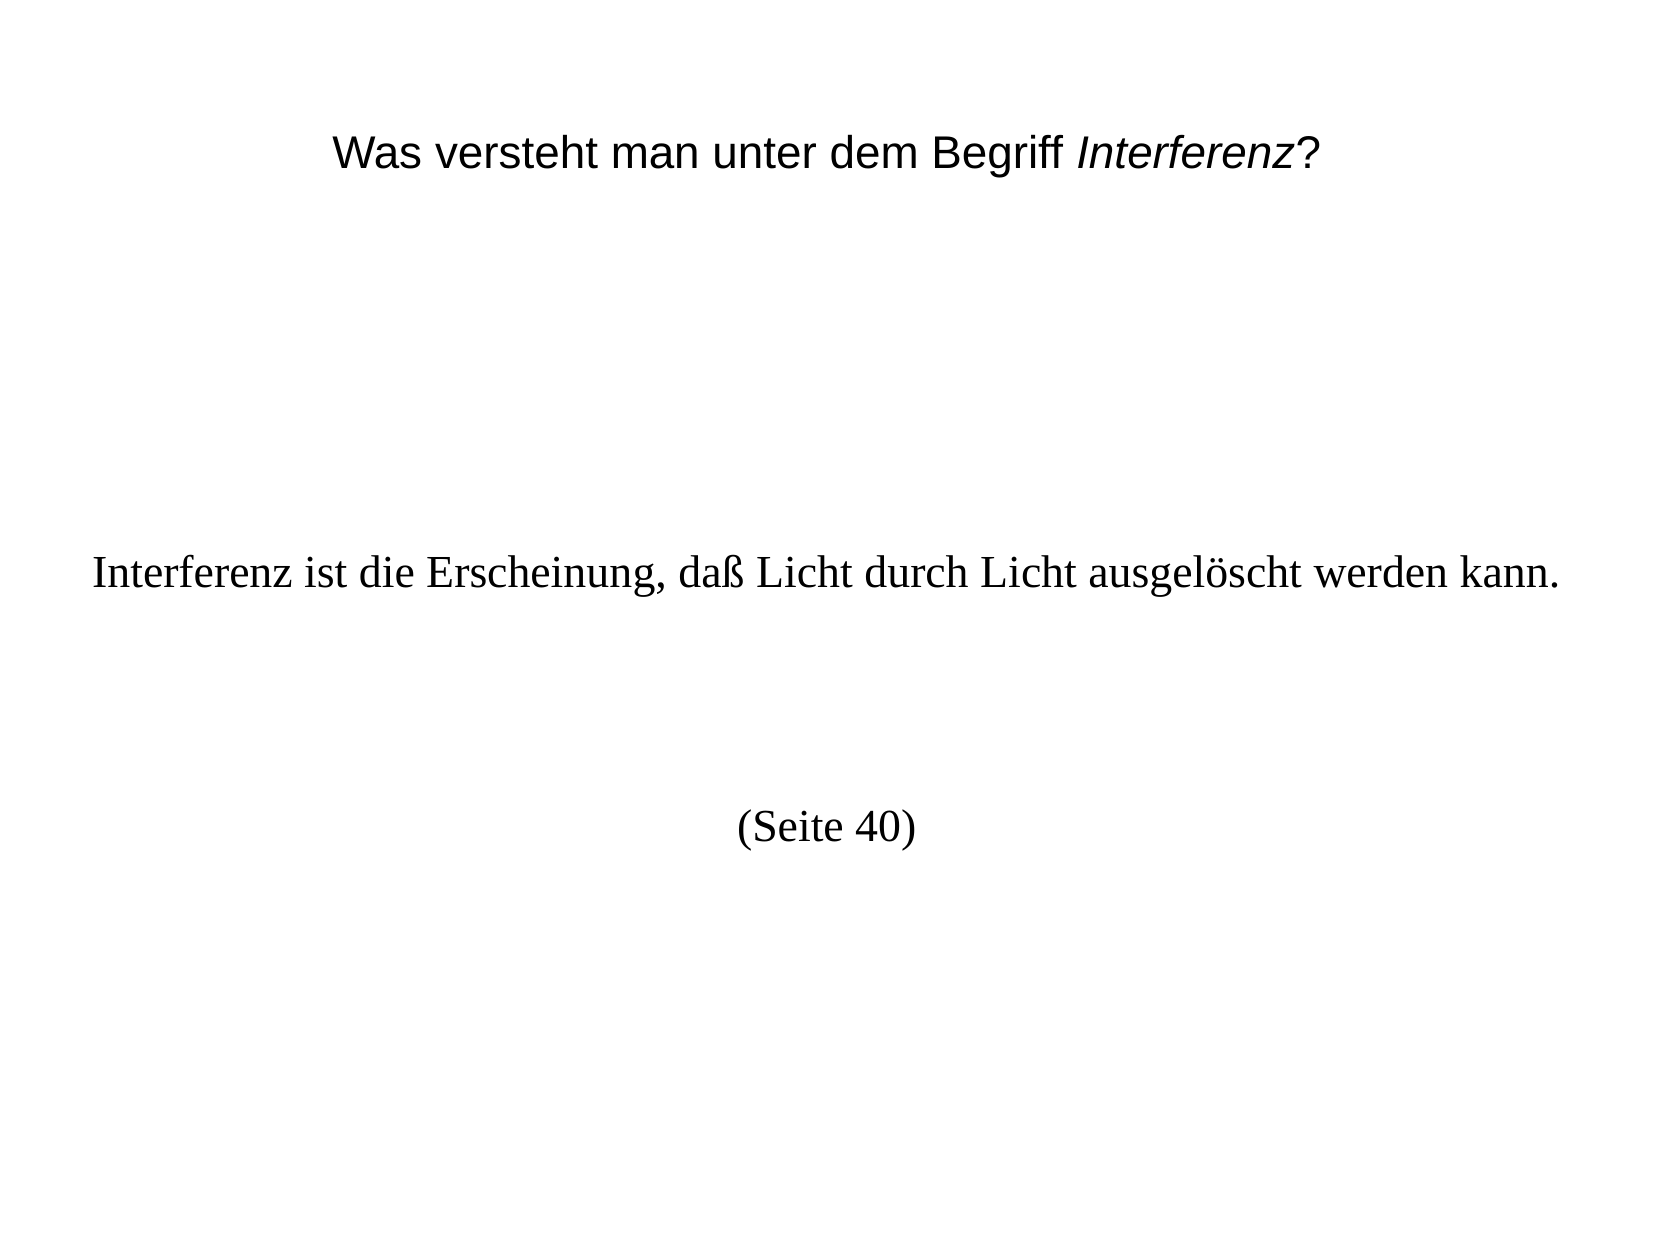

# Was versteht man unter dem Begriff Interferenz?
Interferenz ist die Erscheinung, daß Licht durch Licht ausgelöscht werden kann.
(Seite 40)